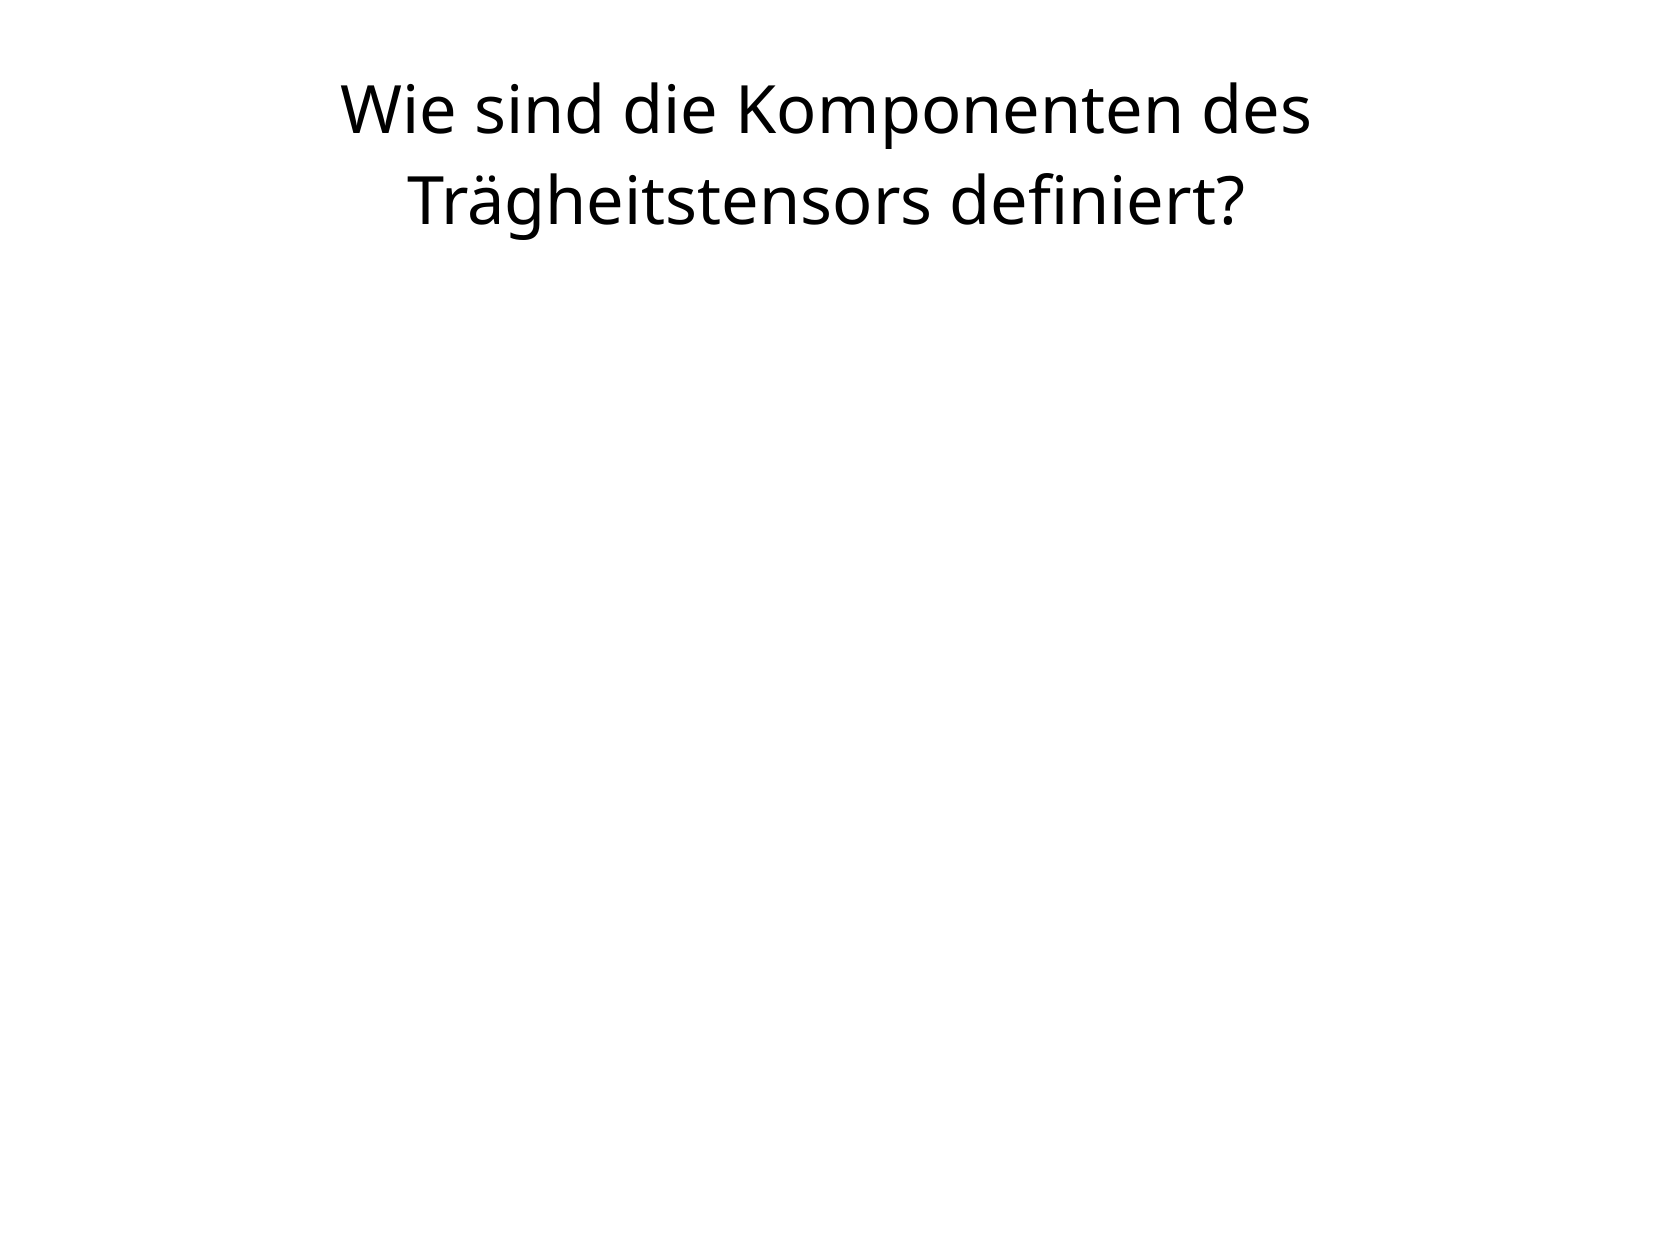

# Wie sind die Komponenten des Trägheitstensors definiert?